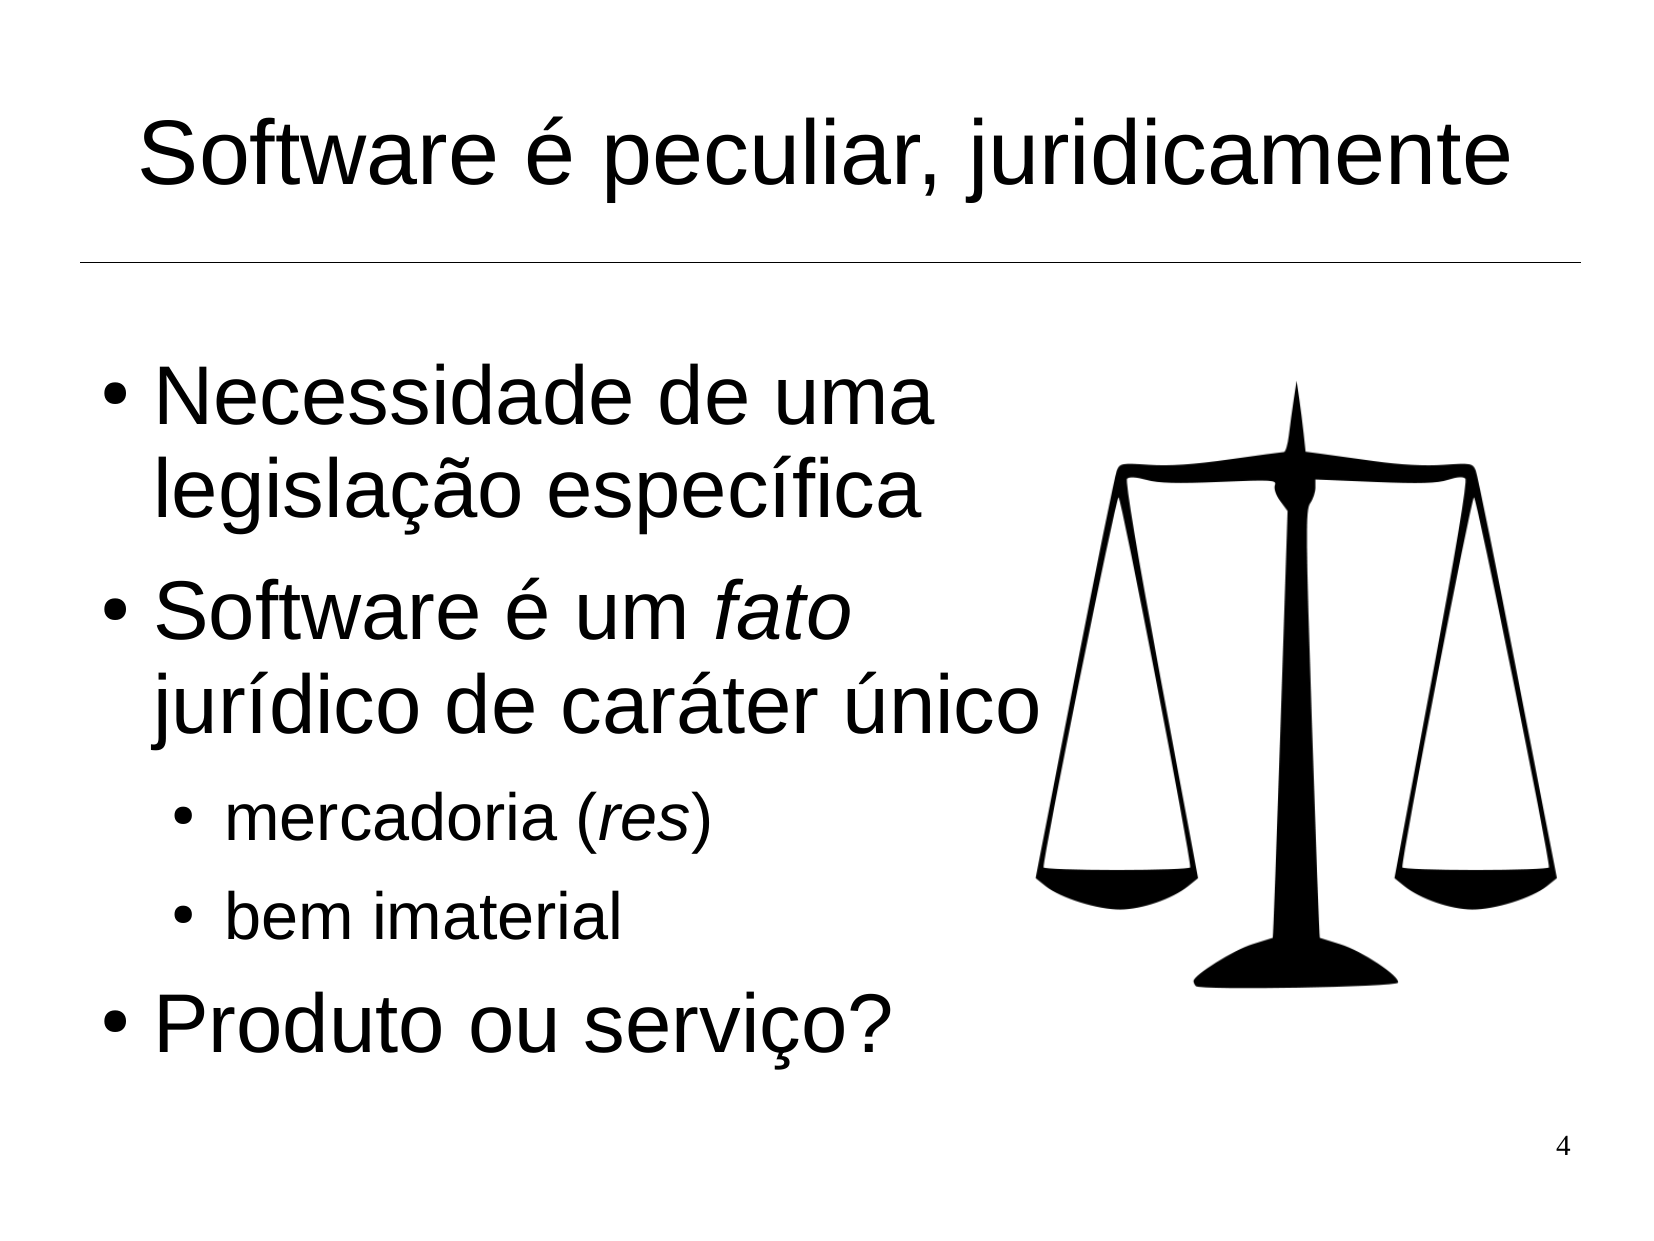

# Software é peculiar, juridicamente
Necessidade de uma legislação específica
Software é um fato jurídico de caráter único
mercadoria (res)
bem imaterial
Produto ou serviço?
4